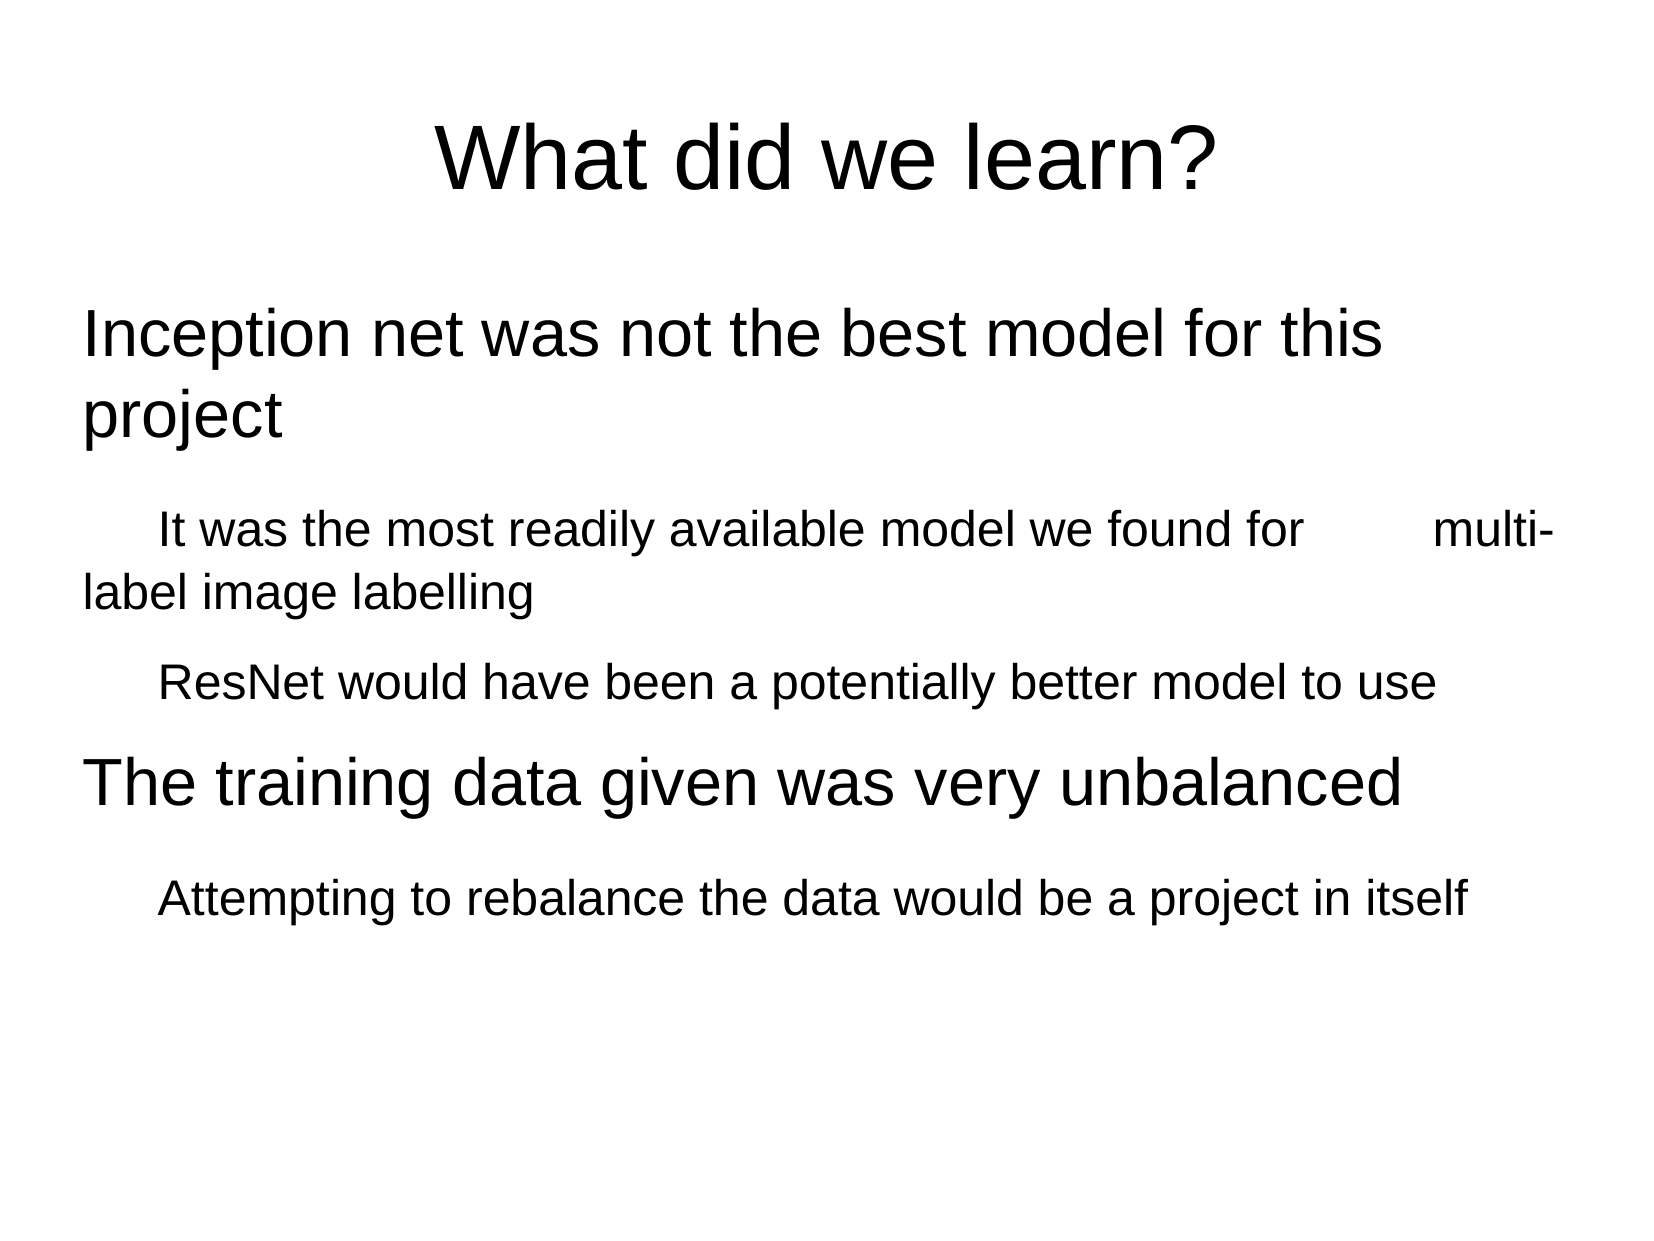

# What did we learn?
Inception net was not the best model for this project
	It was the most readily available model we found for 		multi-label image labelling
	ResNet would have been a potentially better model to use
The training data given was very unbalanced
	Attempting to rebalance the data would be a project in itself